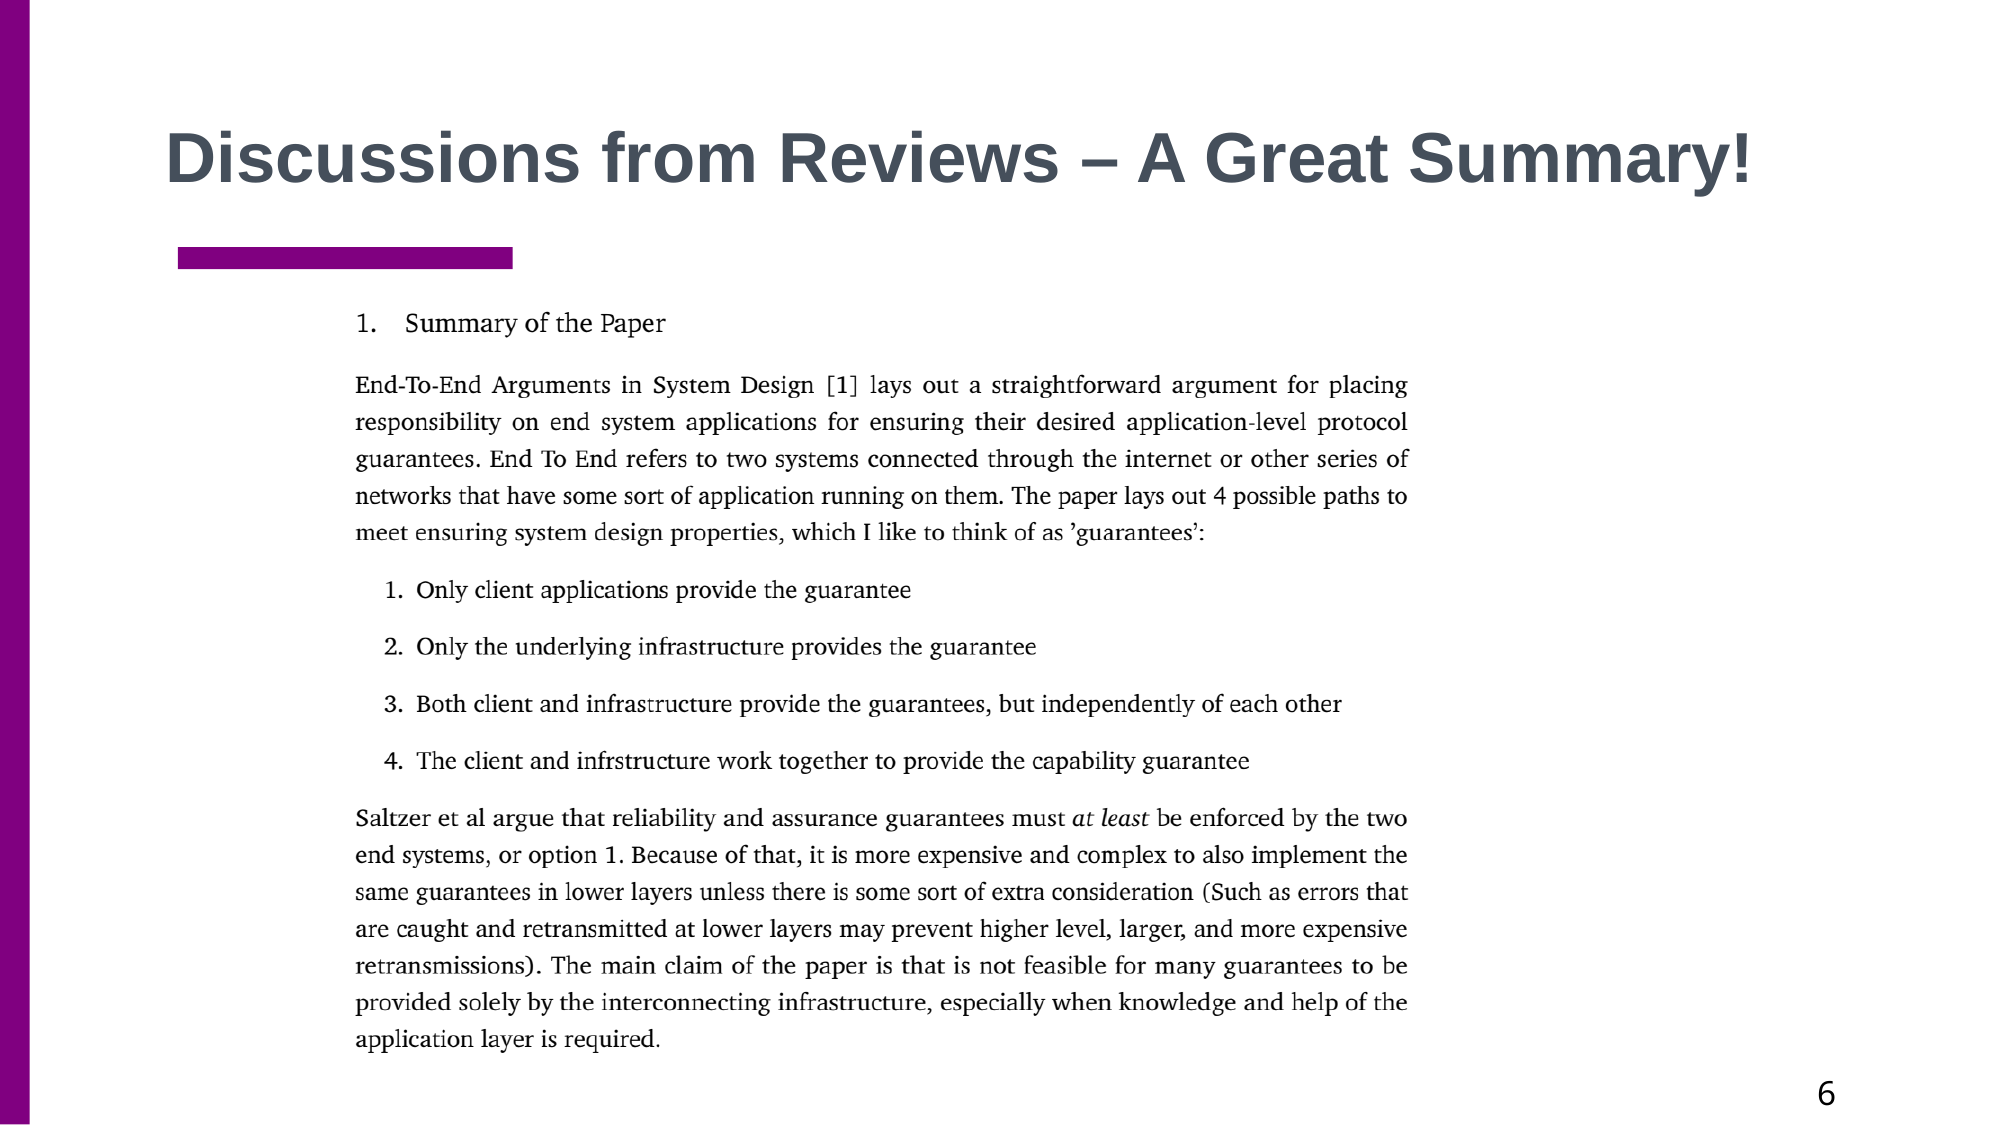

Discussions from Reviews – A Great Summary!